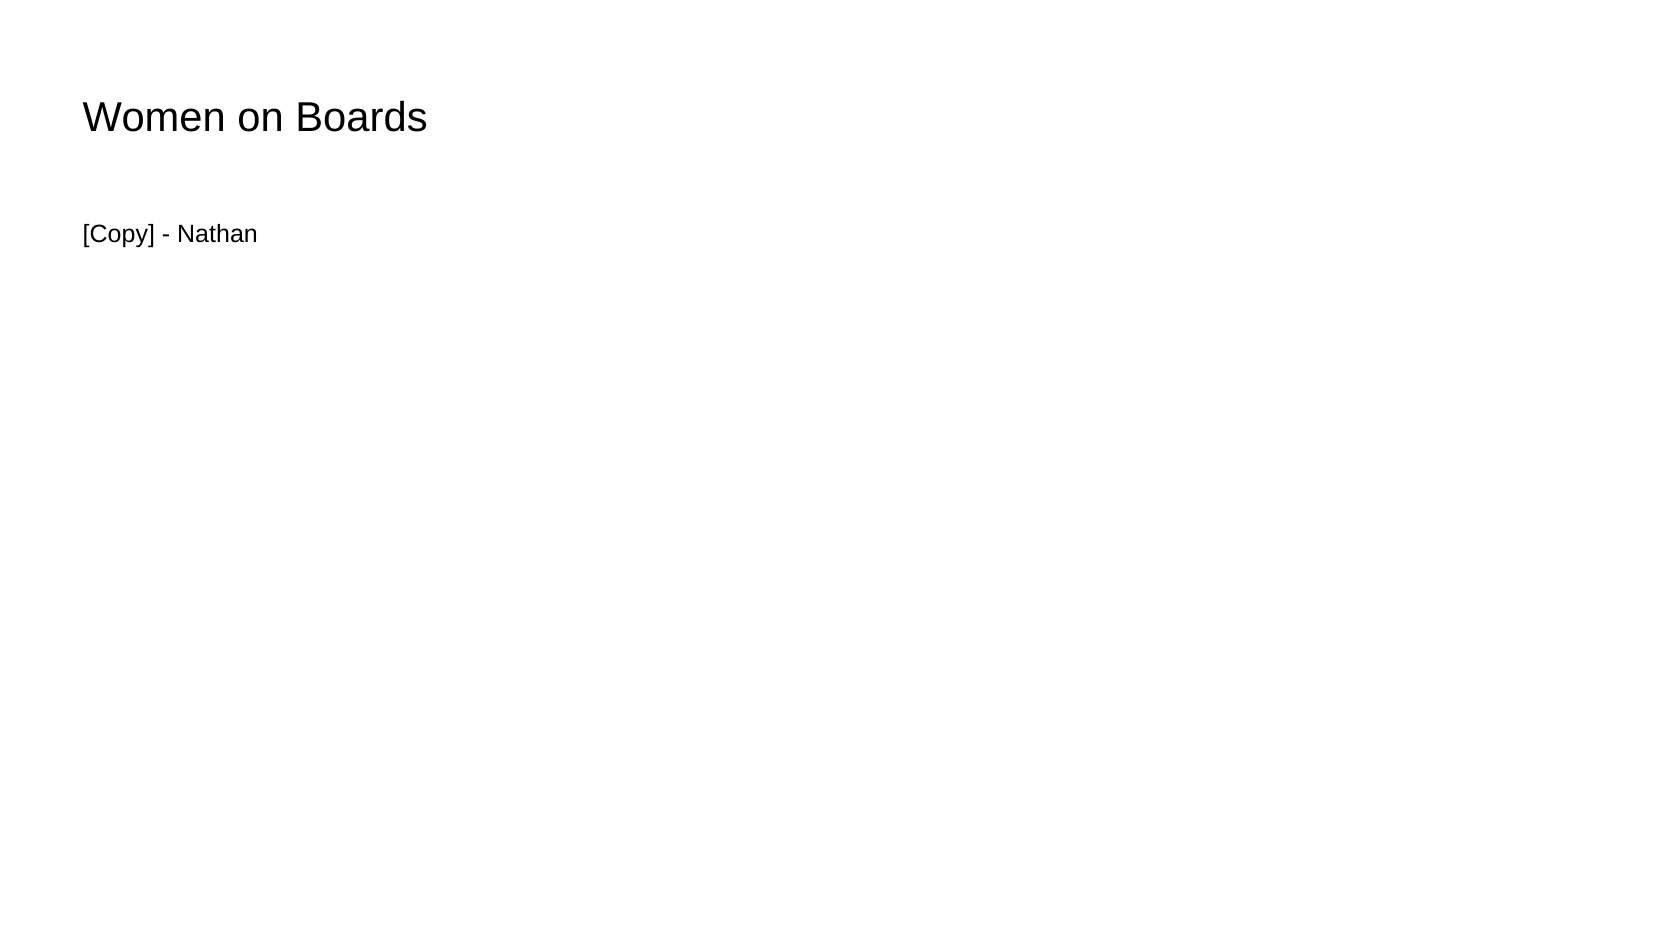

# Women on Boards
[Copy] - Nathan